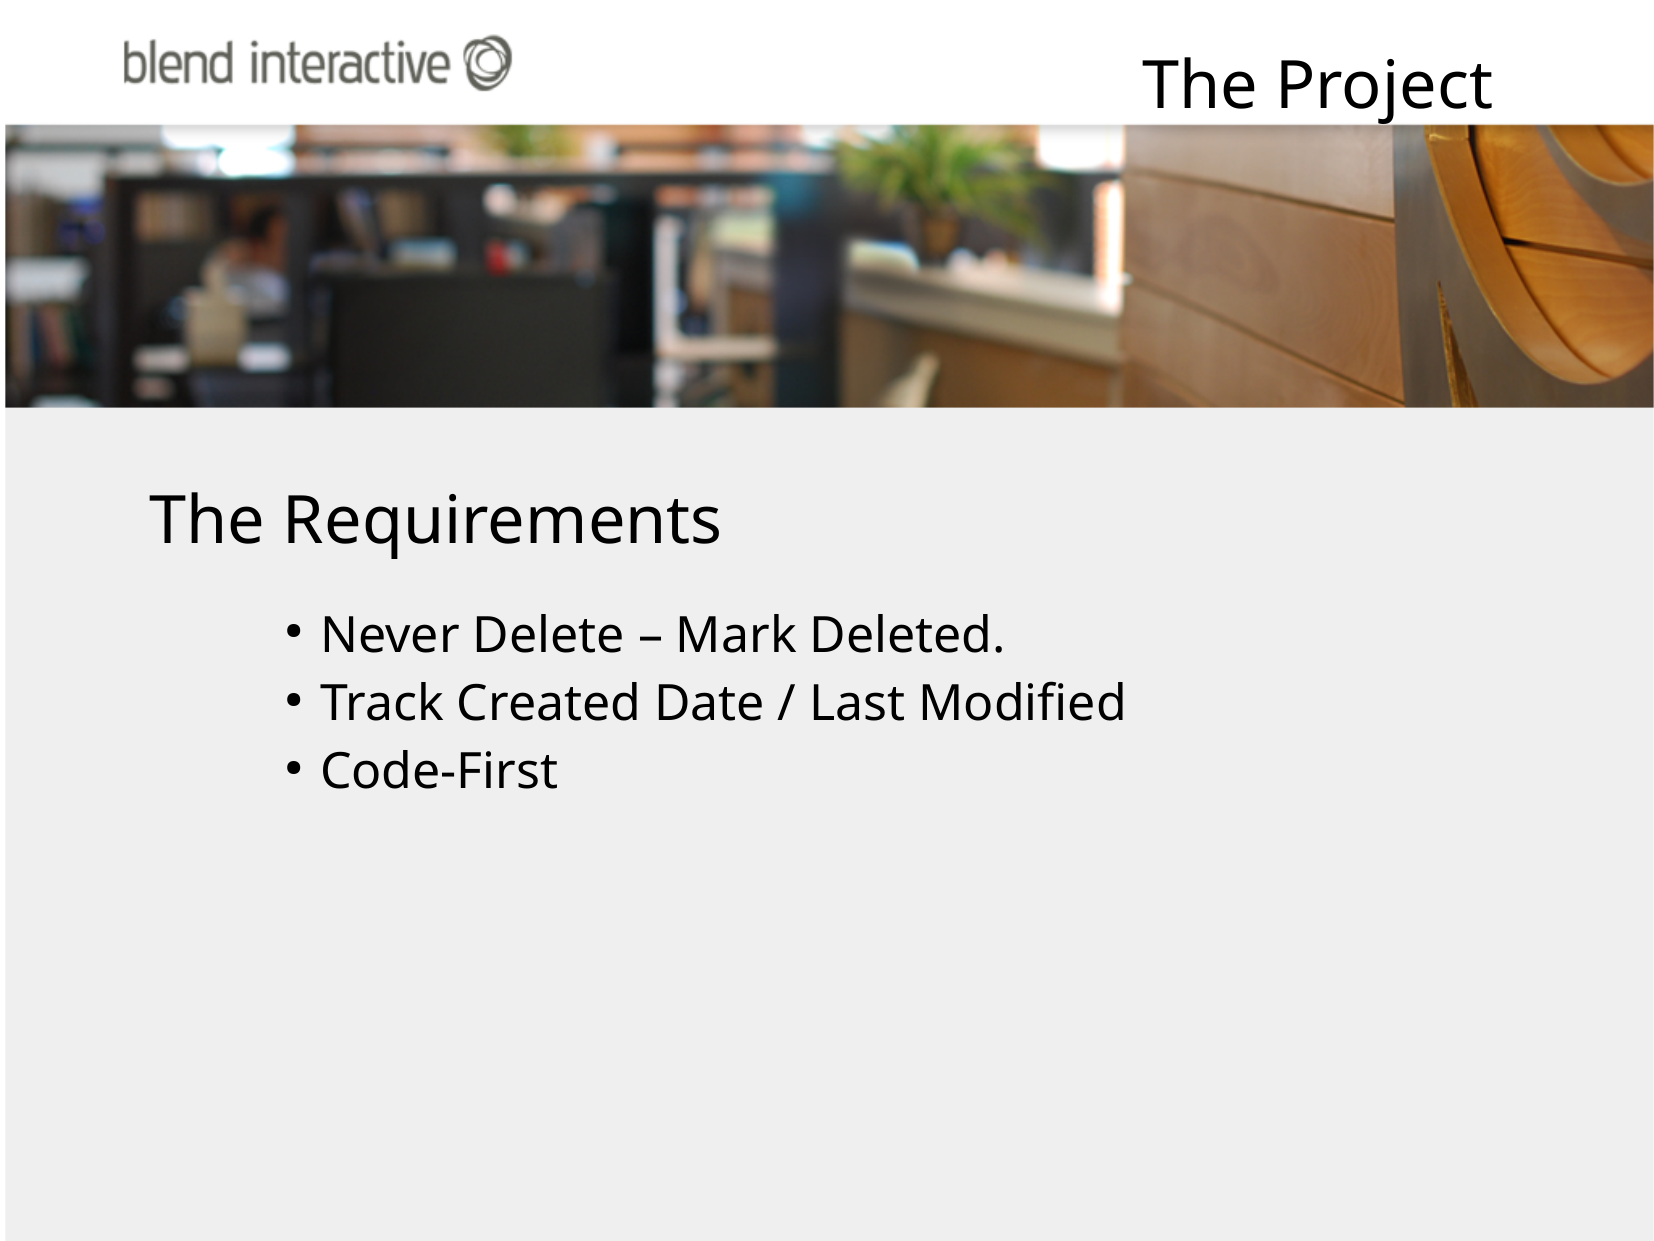

The Project
The Requirements
Never Delete – Mark Deleted.
Track Created Date / Last Modified
Code-First